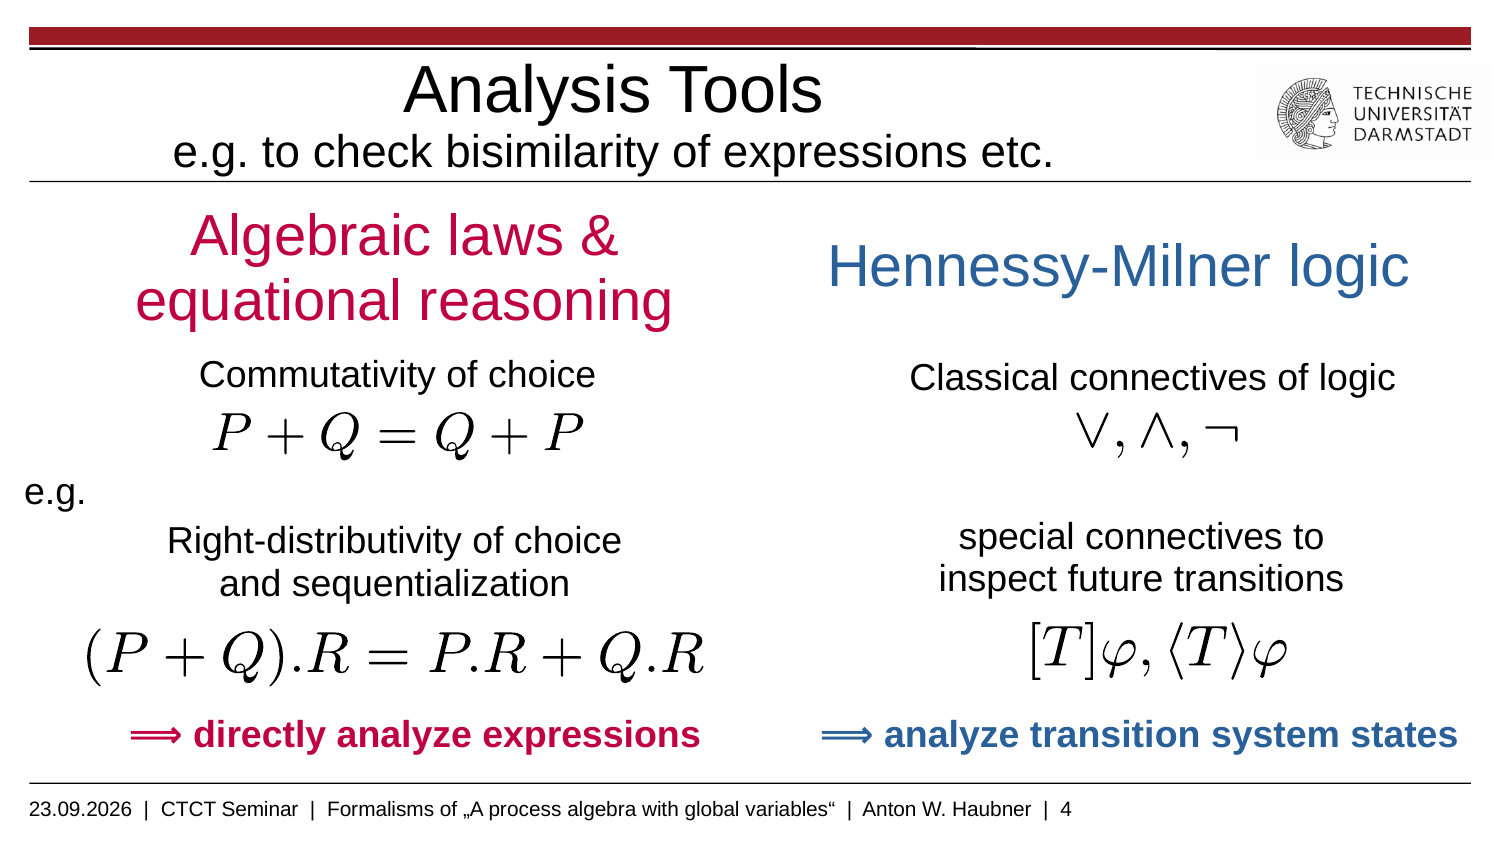

# Analysis Tools e.g. to check bisimilarity of expressions etc.
Algebraic laws & equational reasoning
Hennessy-Milner logic
Commutativity of choice
Classical connectives of logic
e.g.
special connectives to
inspect future transitions
Right-distributivity of choice
and sequentialization
⟹ directly analyze expressions
⟹ analyze transition system states